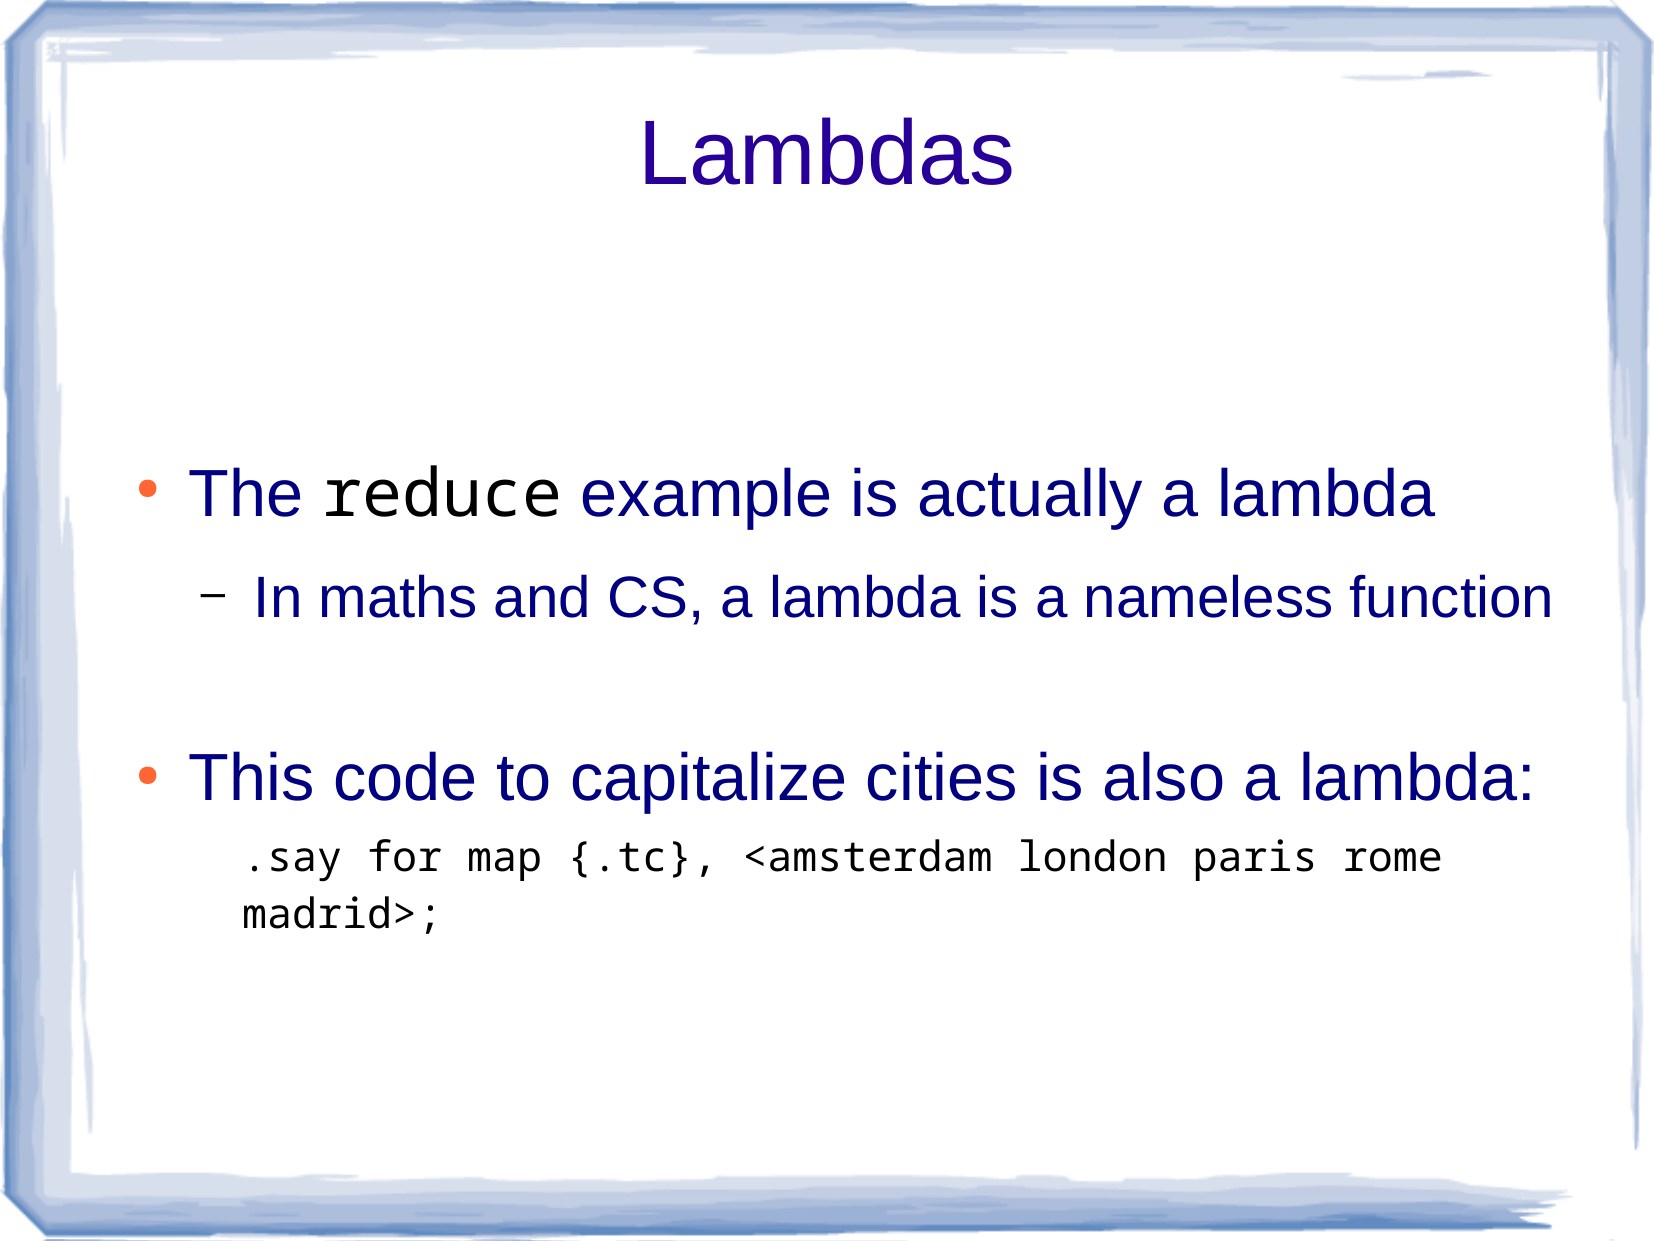

# Lambdas
The reduce example is actually a lambda
In maths and CS, a lambda is a nameless function
This code to capitalize cities is also a lambda:
.say for map {.tc}, <amsterdam london paris rome madrid>;